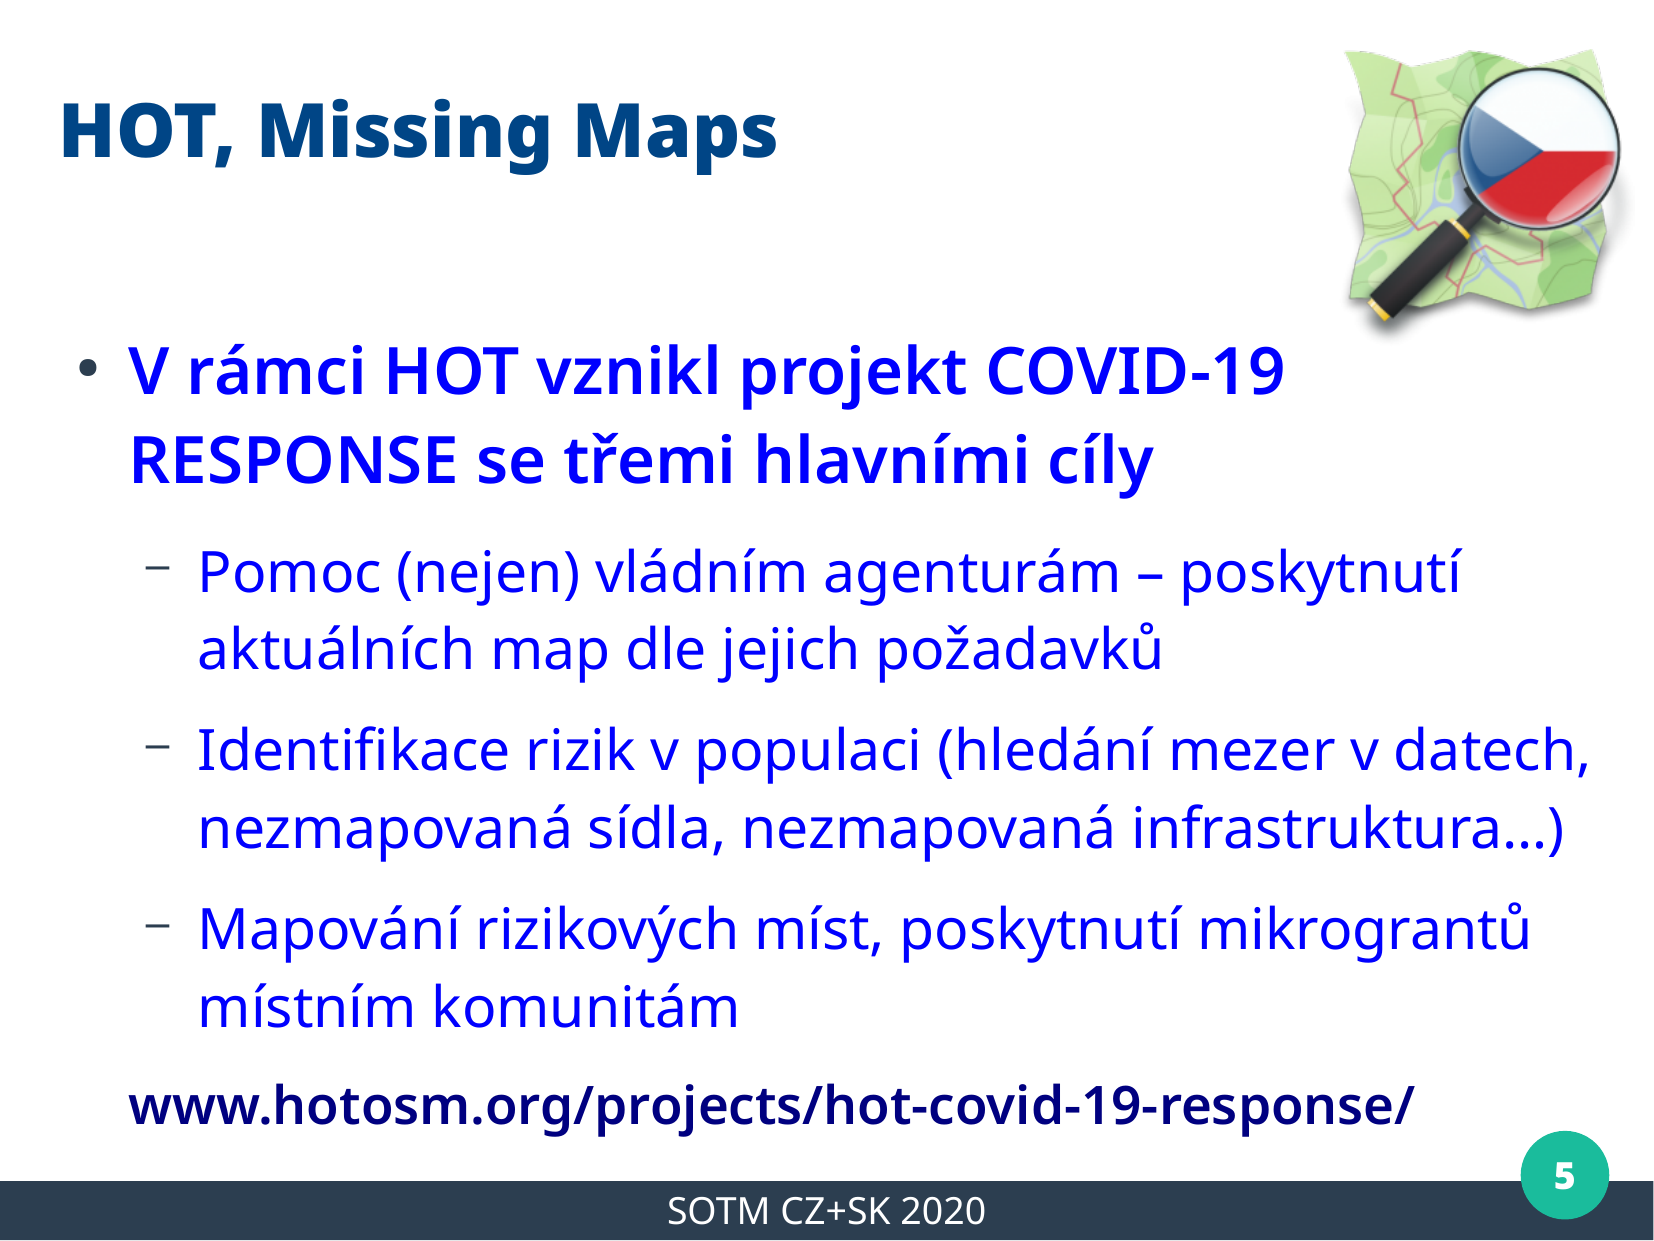

# HOT, Missing Maps
V rámci HOT vznikl projekt COVID-19 RESPONSE se třemi hlavními cíly
Pomoc (nejen) vládním agenturám – poskytnutí aktuálních map dle jejich požadavků
Identifikace rizik v populaci (hledání mezer v datech, nezmapovaná sídla, nezmapovaná infrastruktura…)
Mapování rizikových míst, poskytnutí mikrograntů místním komunitám
www.hotosm.org/projects/hot-covid-19-response/
5
SOTM CZ+SK 2020